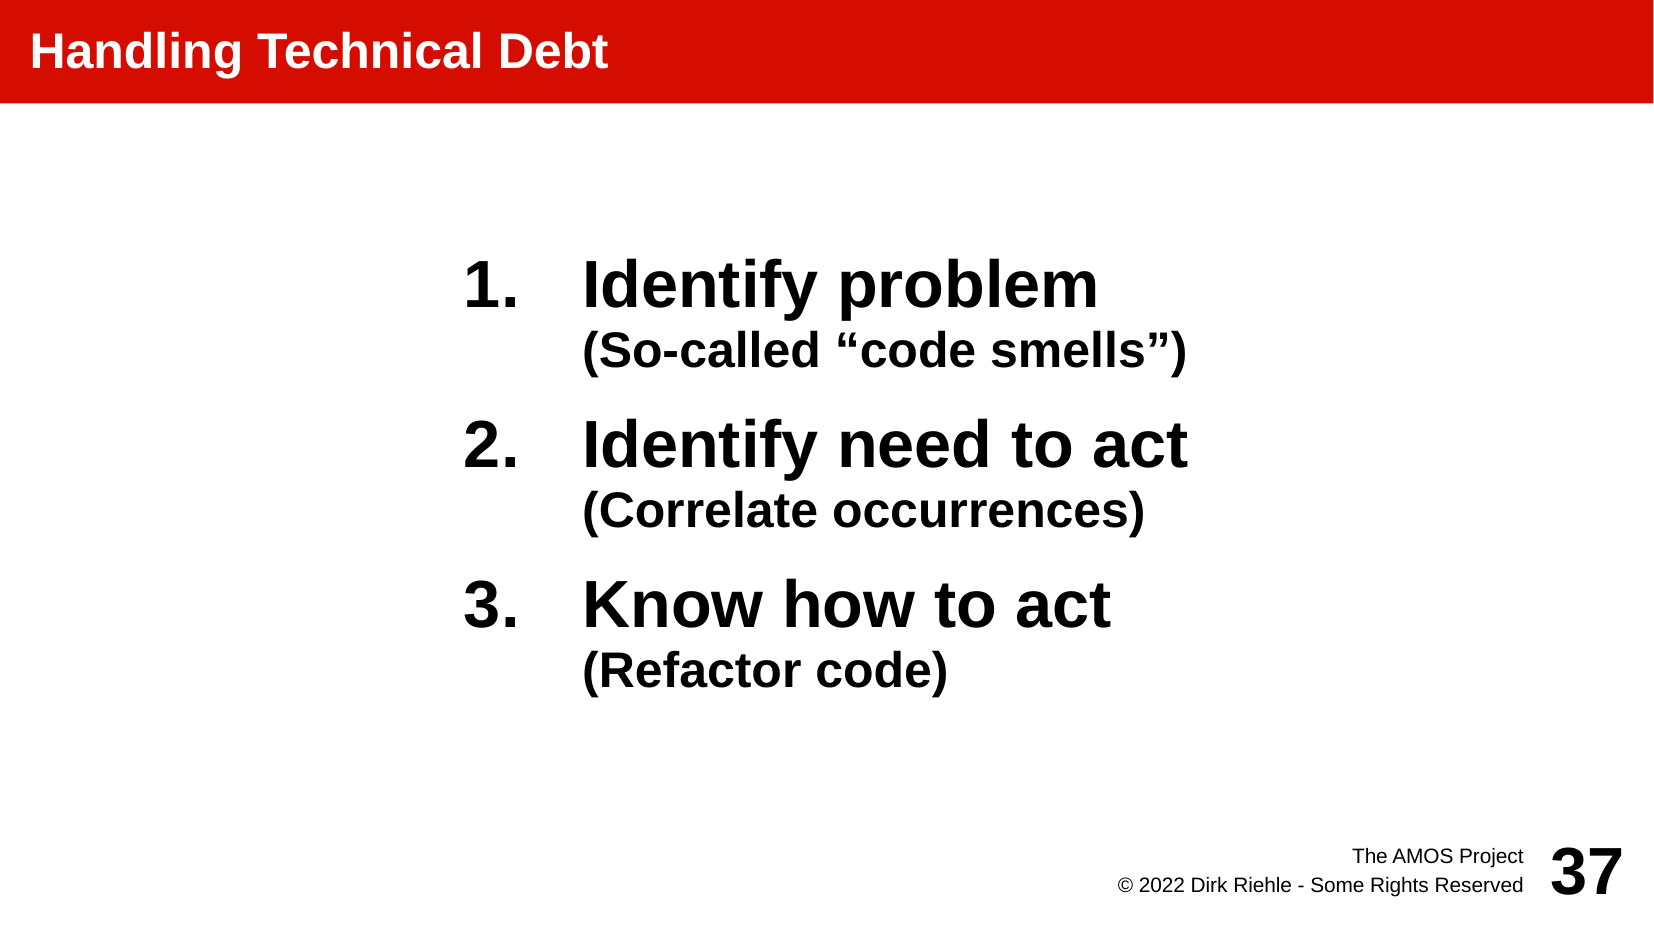

# Handling Technical Debt
Identify problem
(So-called “code smells”)
Identify need to act
(Correlate occurrences)
Know how to act
(Refactor code)
The AMOS Project
37
© 2022 Dirk Riehle - Some Rights Reserved